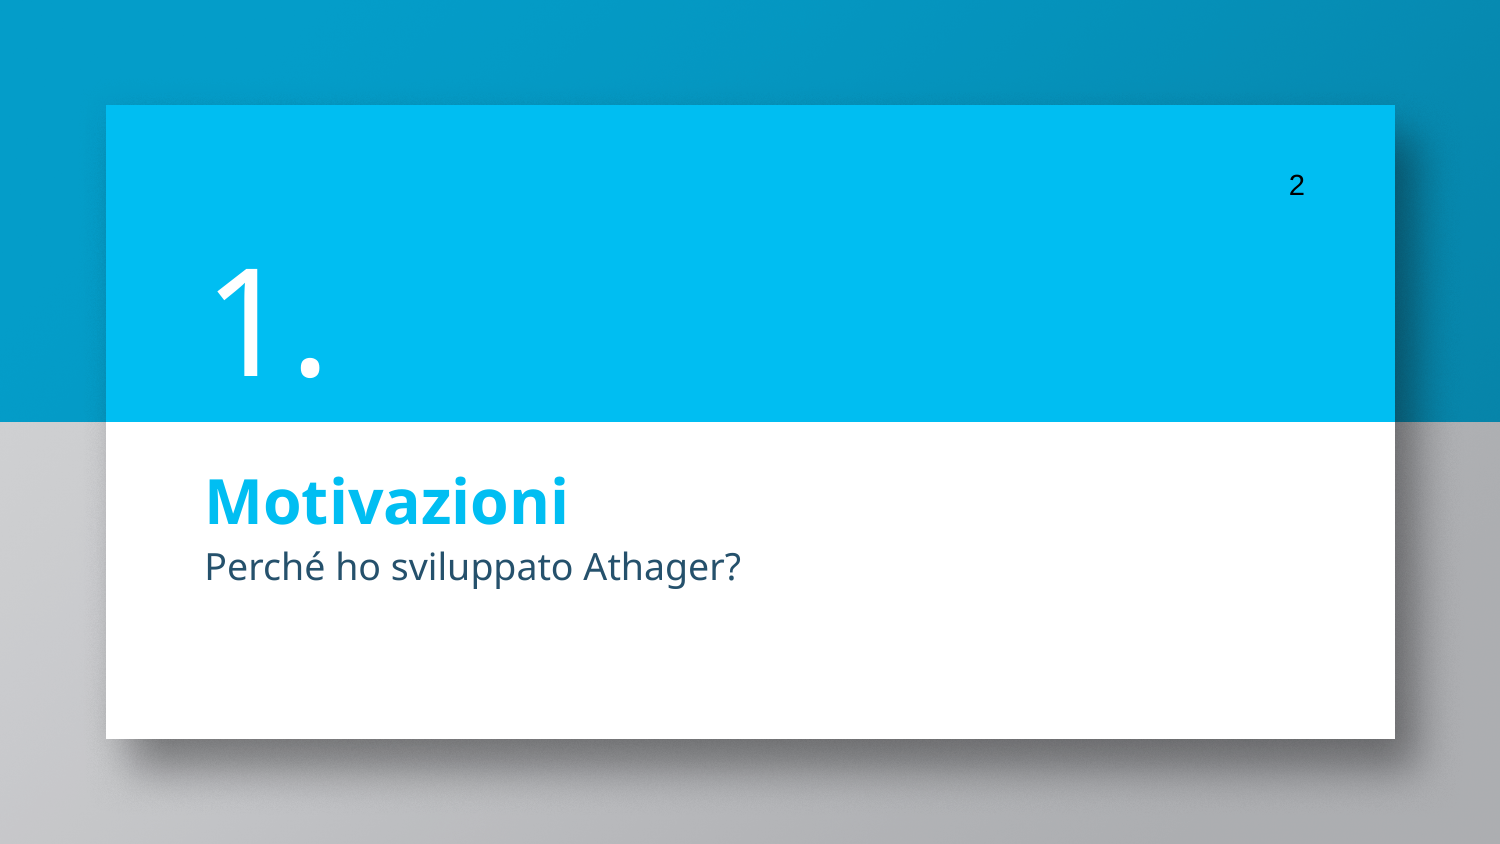

1.
# Motivazioni
Perché ho sviluppato Athager?